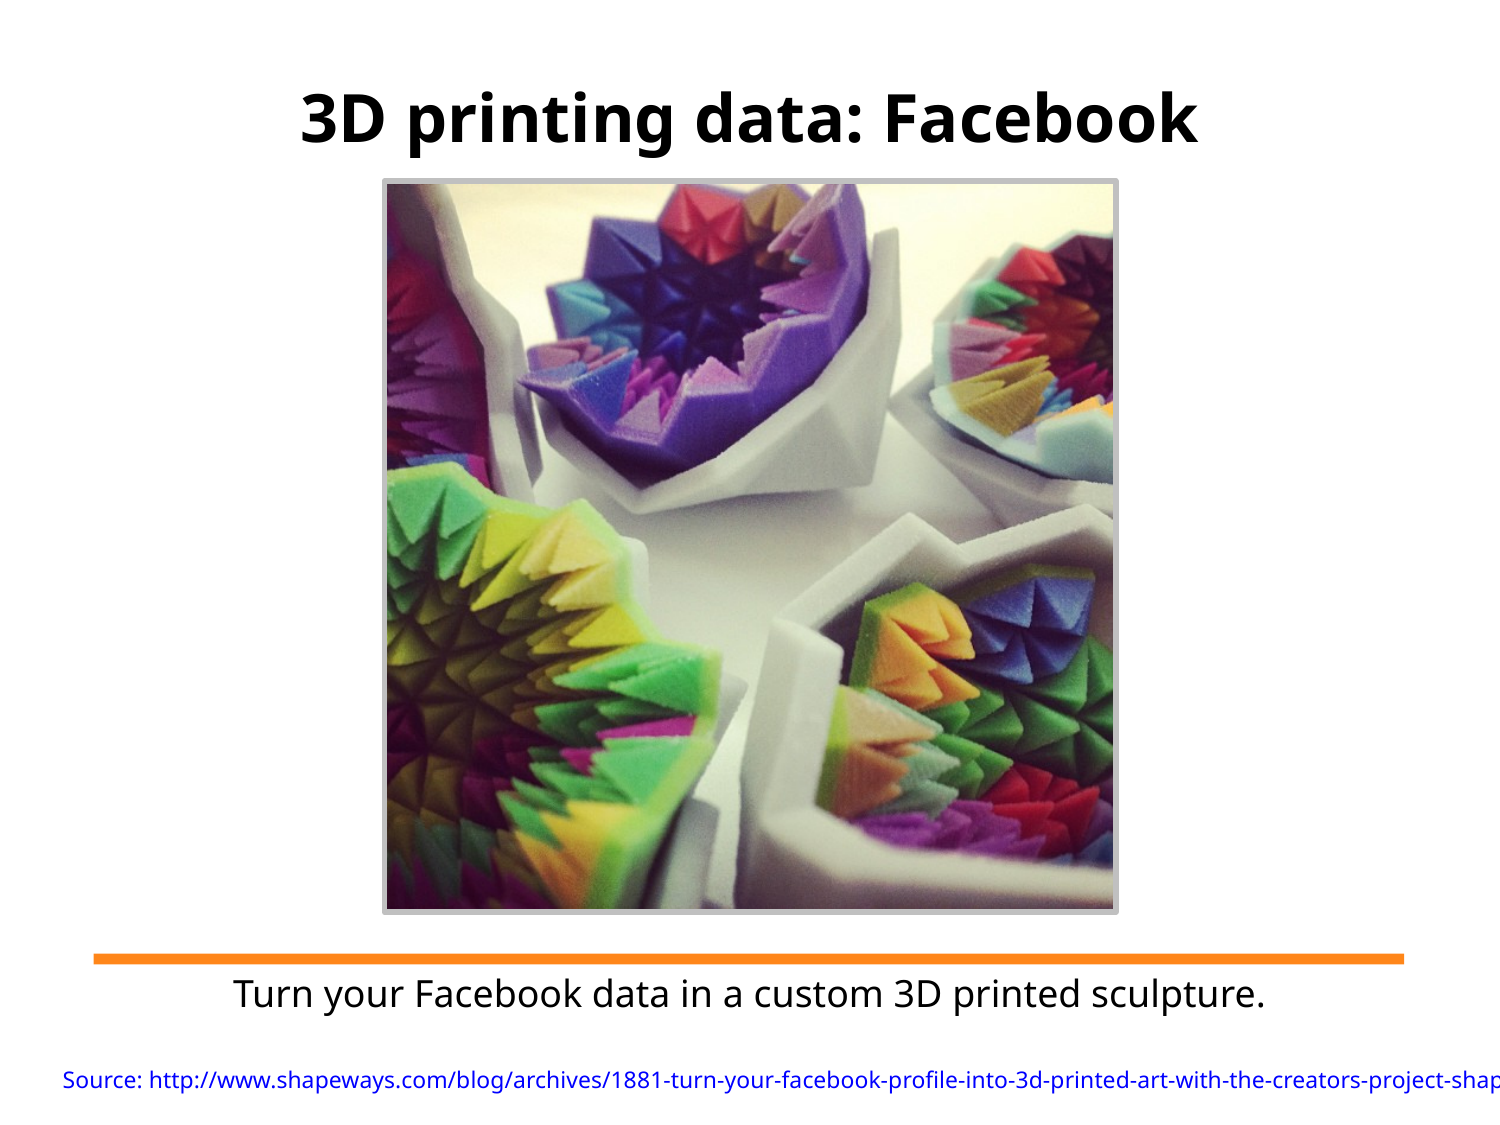

# 3D printing data: Facebook
Turn your Facebook data in a custom 3D printed sculpture.
Source: http://www.shapeways.com/blog/archives/1881-turn-your-facebook-profile-into-3d-printed-art-with-the-creators-project-shapeways.html